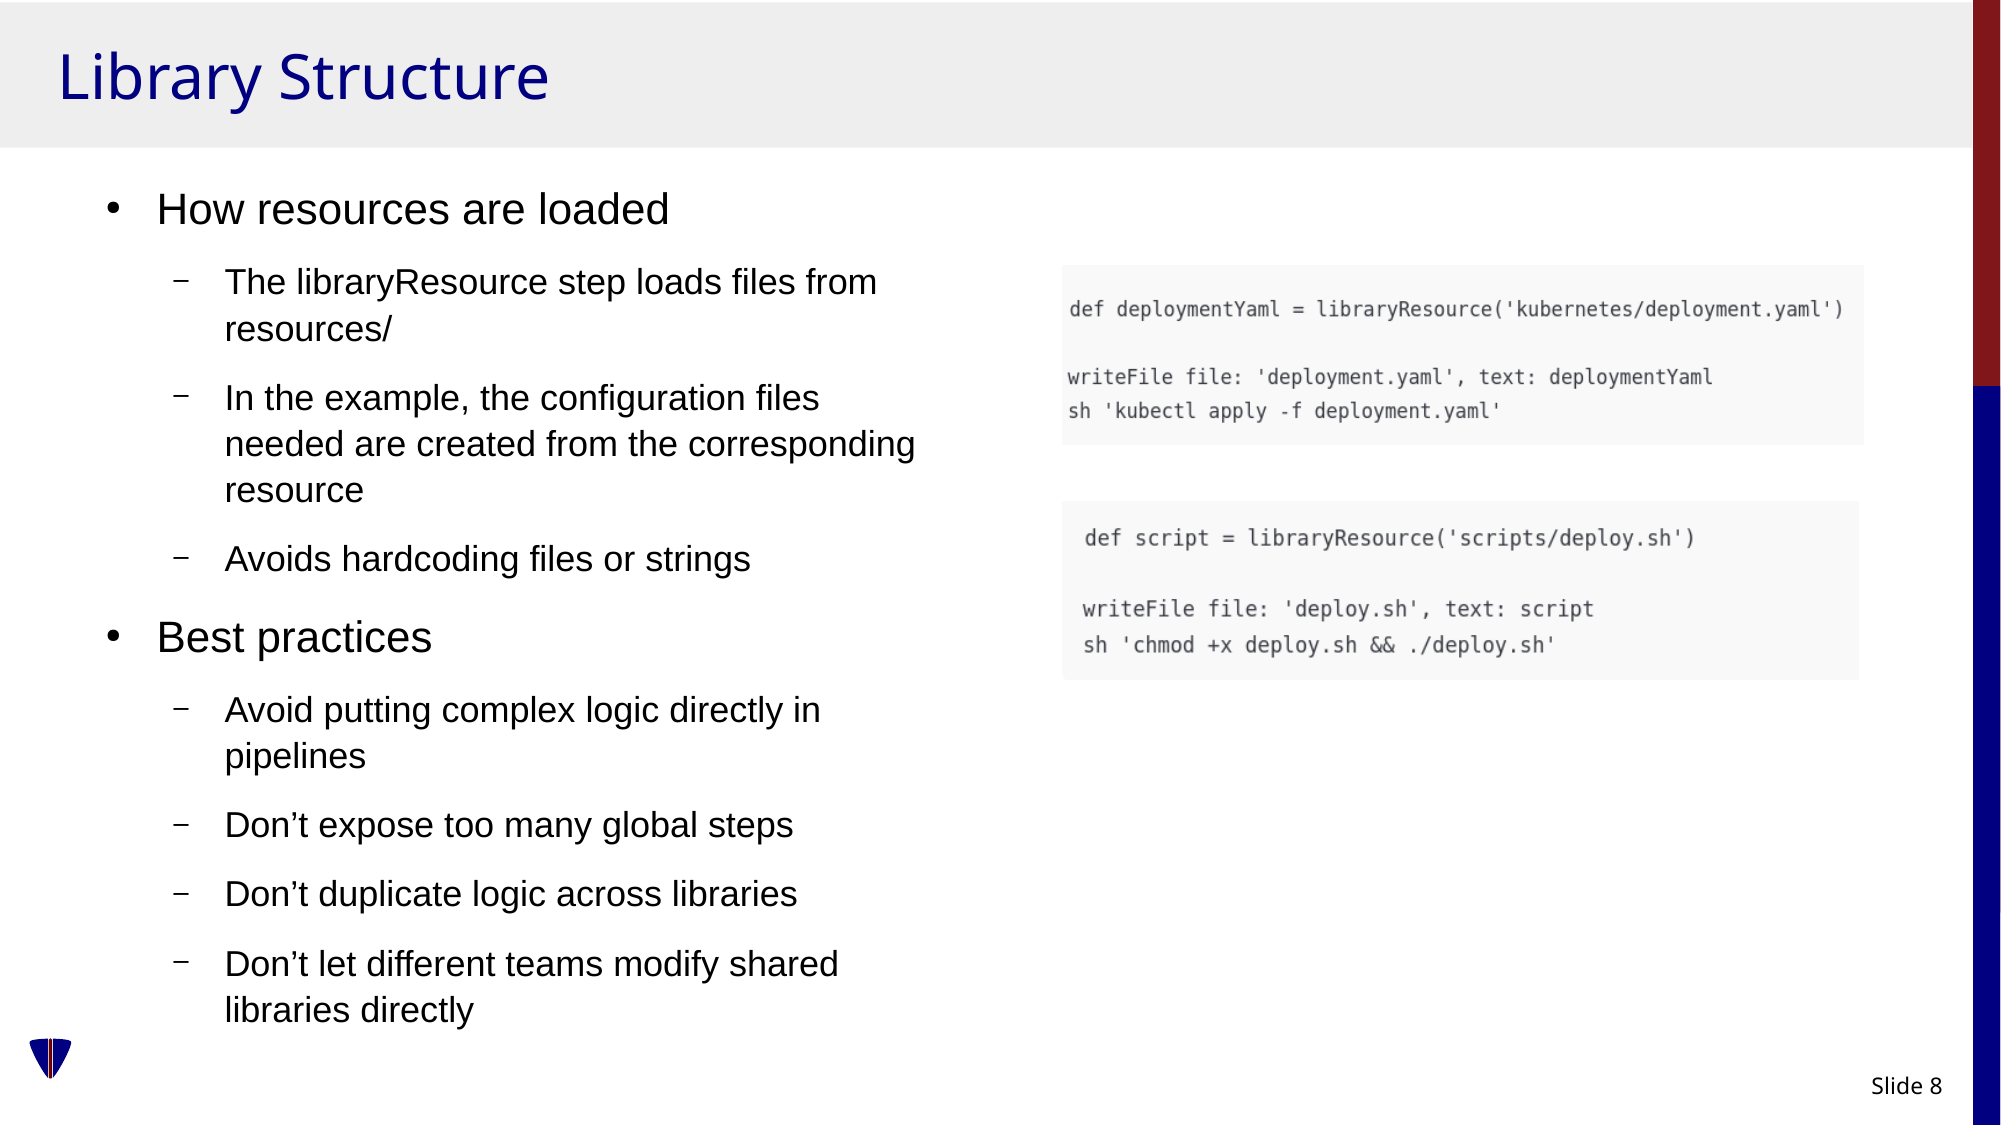

# Library Structure
How resources are loaded
The libraryResource step loads files from resources/
In the example, the configuration files needed are created from the corresponding resource
Avoids hardcoding files or strings
Best practices
Avoid putting complex logic directly in pipelines
Don’t expose too many global steps
Don’t duplicate logic across libraries
Don’t let different teams modify shared libraries directly